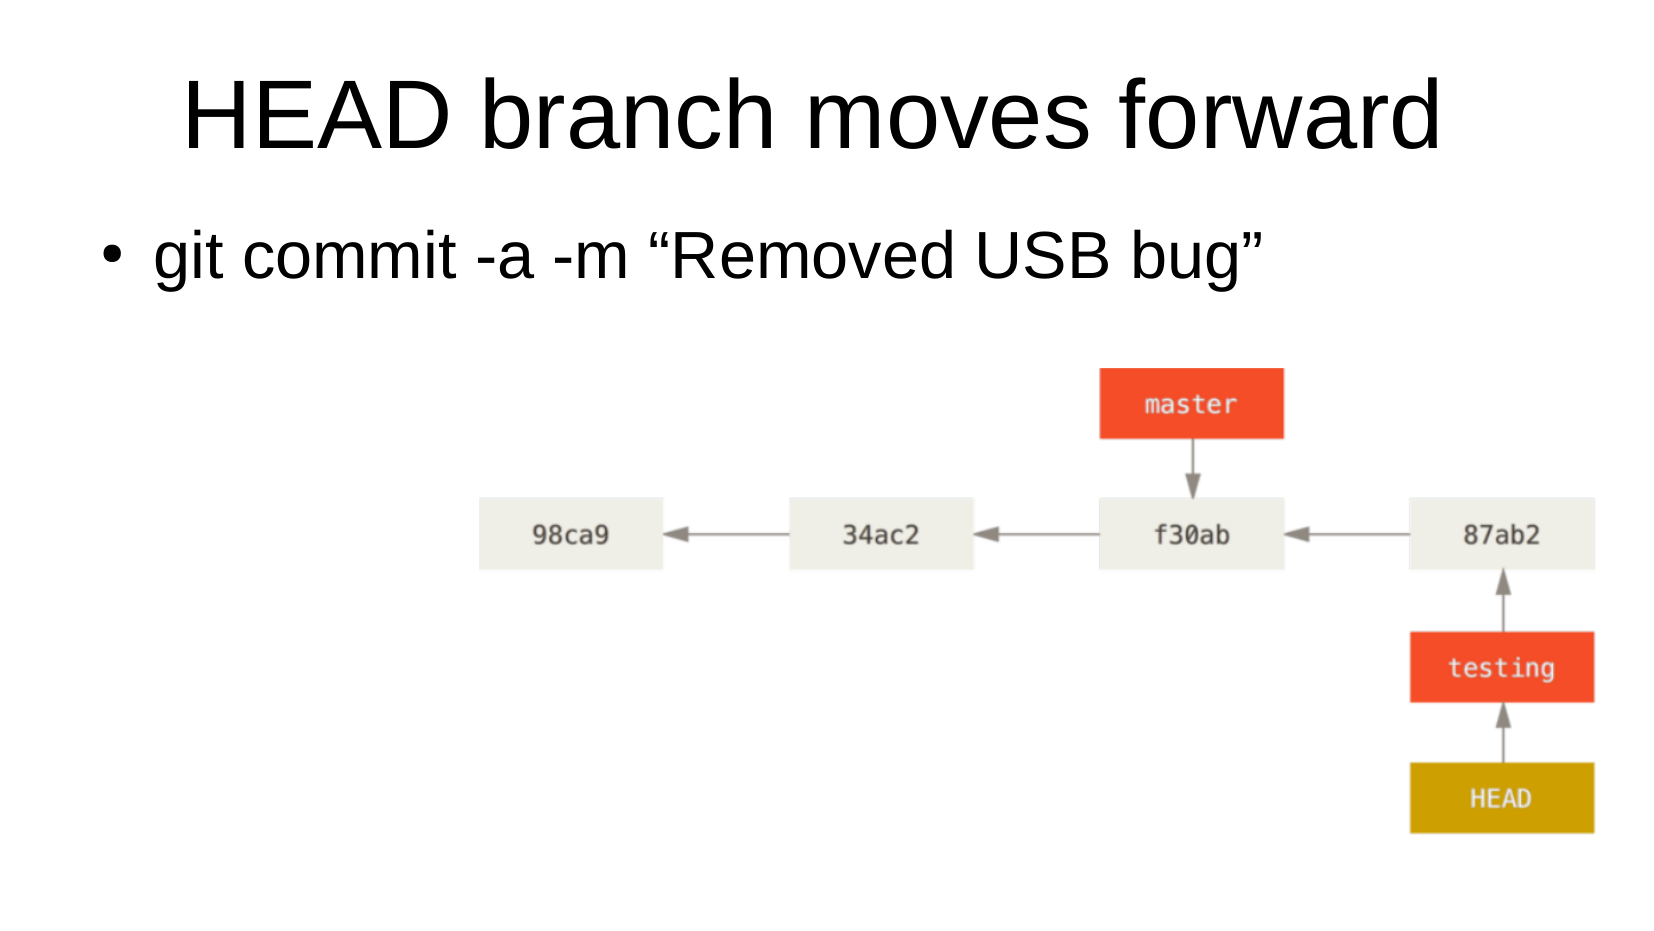

# HEAD branch moves forward
git commit -a -m “Removed USB bug”